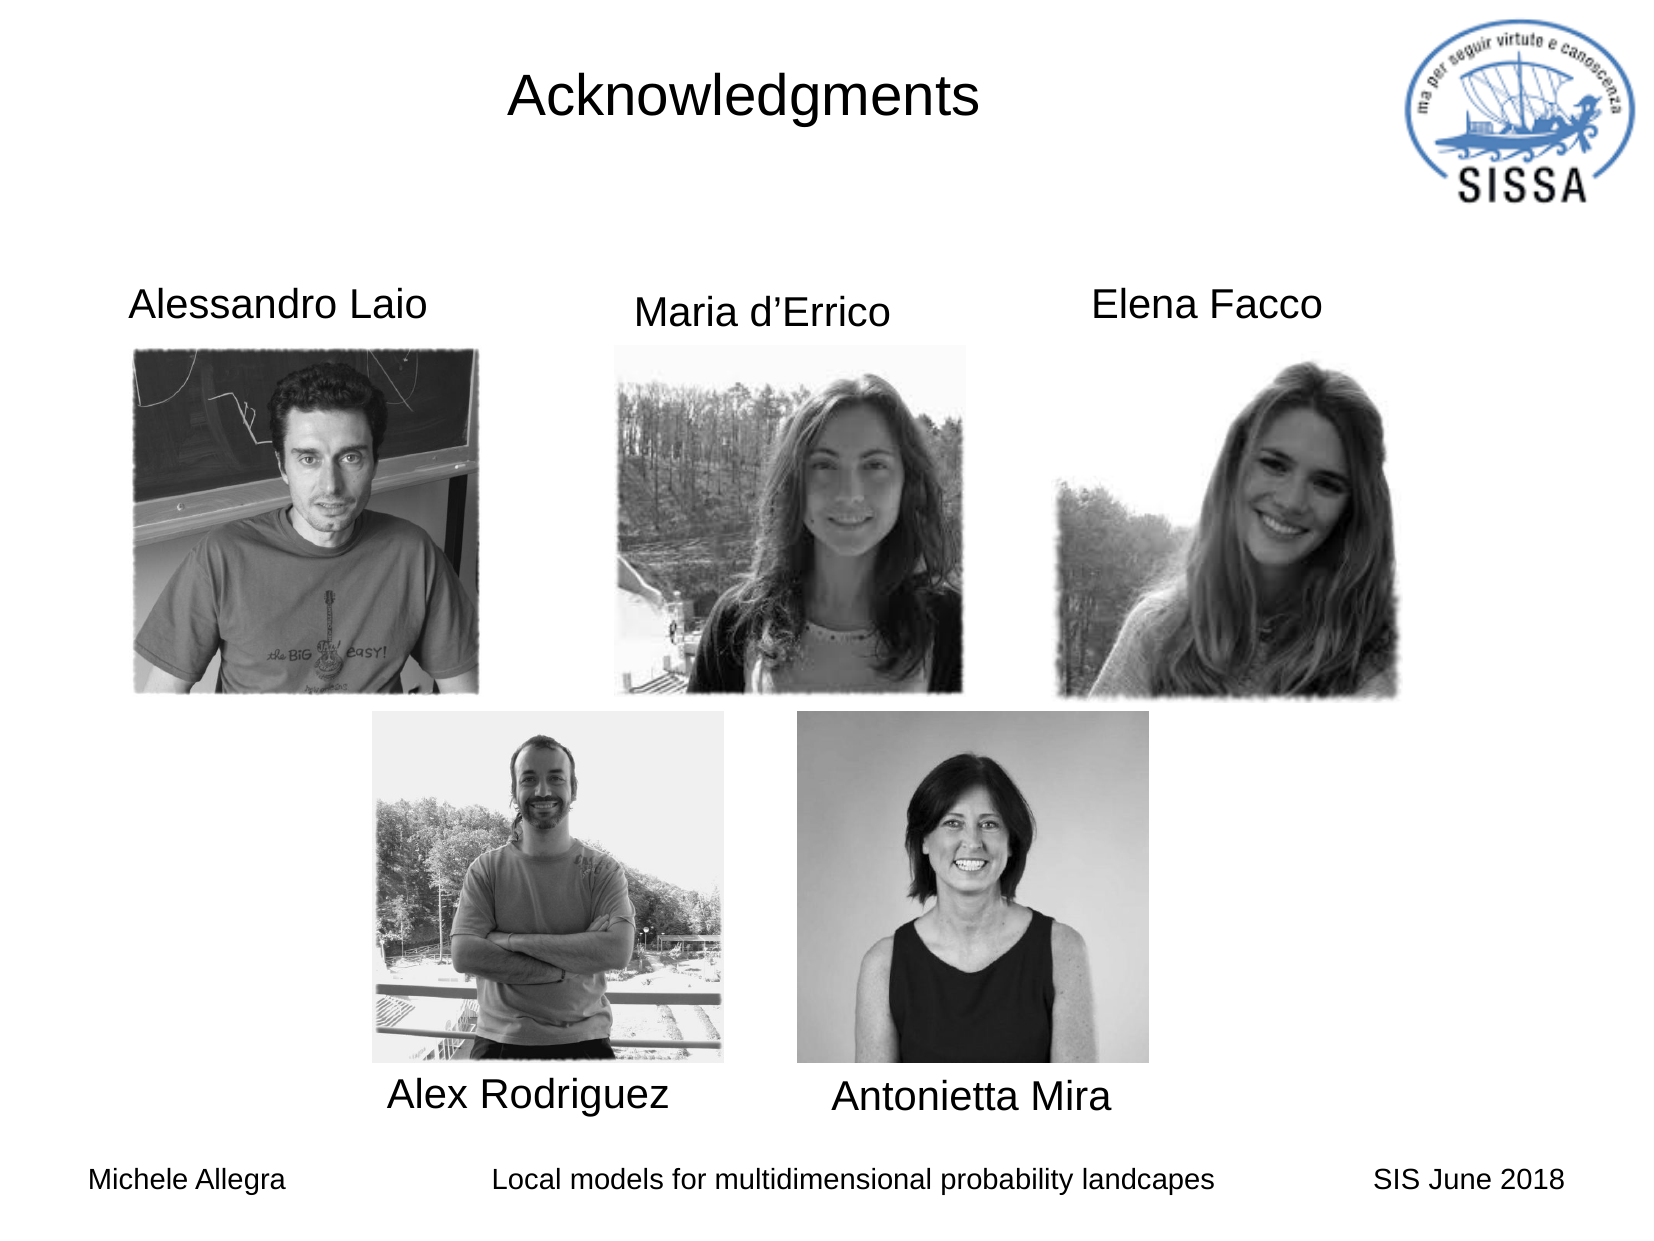

# Acknowledgments
Alessandro Laio
Elena Facco
Maria d’Errico
Alex Rodriguez
Antonietta Mira
Michele Allegra Local models for multidimensional probability landcapes SIS June 2018